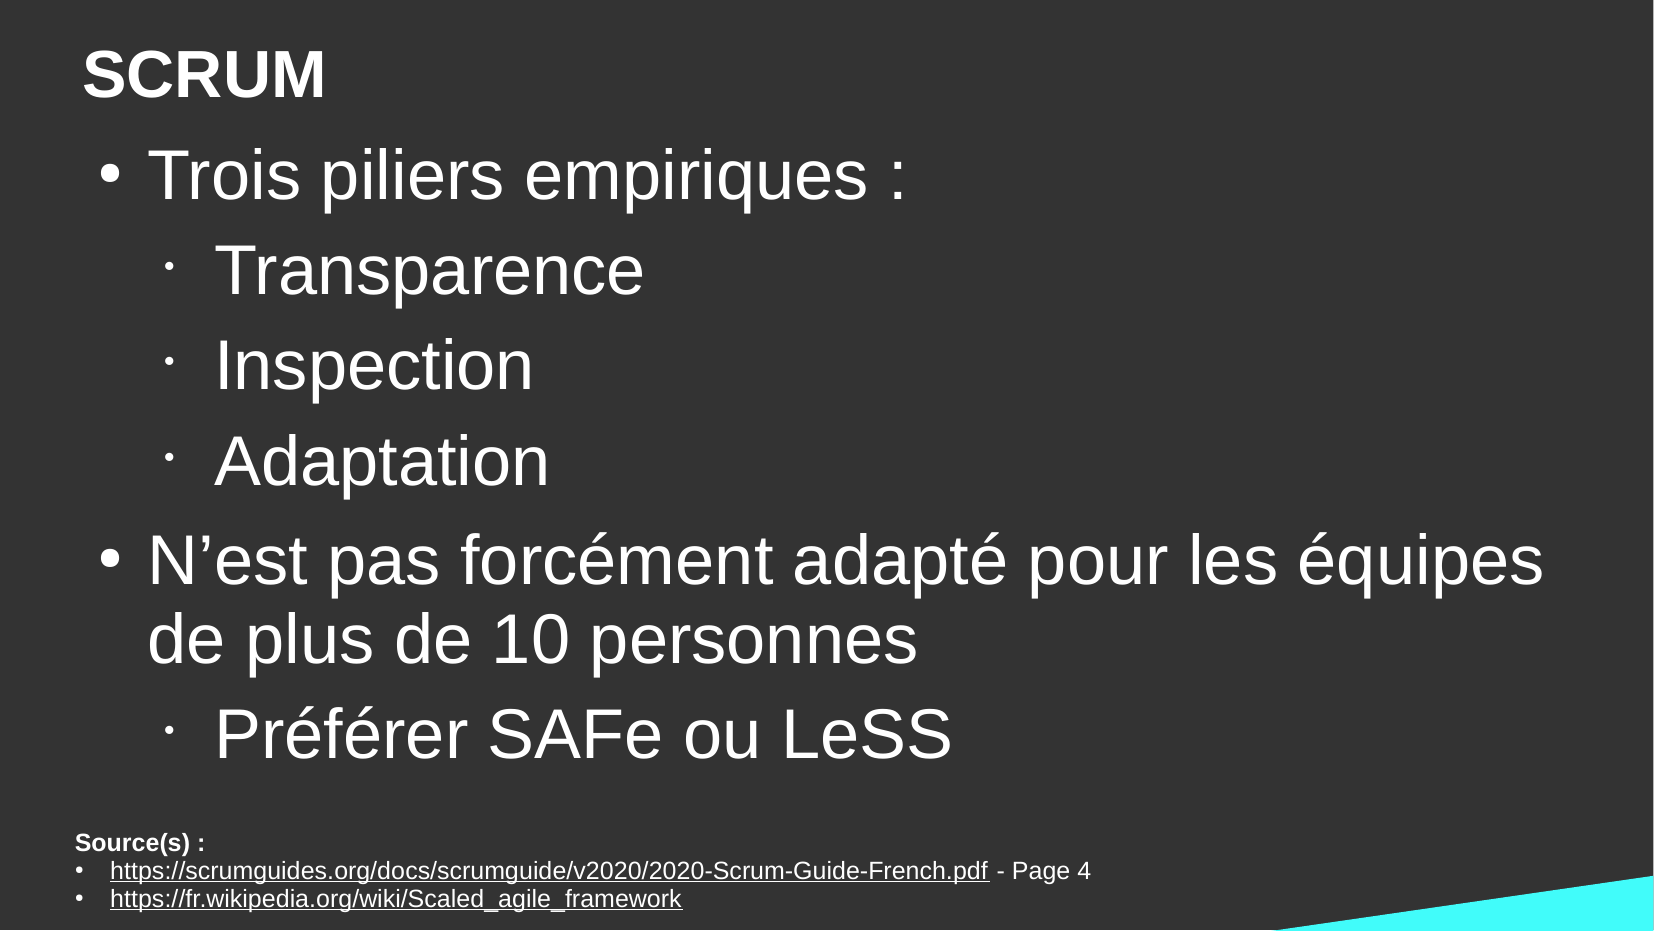

# SCRUM
Trois piliers empiriques :
Transparence
Inspection
Adaptation
N’est pas forcément adapté pour les équipes de plus de 10 personnes
Préférer SAFe ou LeSS
Source(s) :
https://scrumguides.org/docs/scrumguide/v2020/2020-Scrum-Guide-French.pdf - Page 4
https://fr.wikipedia.org/wiki/Scaled_agile_framework